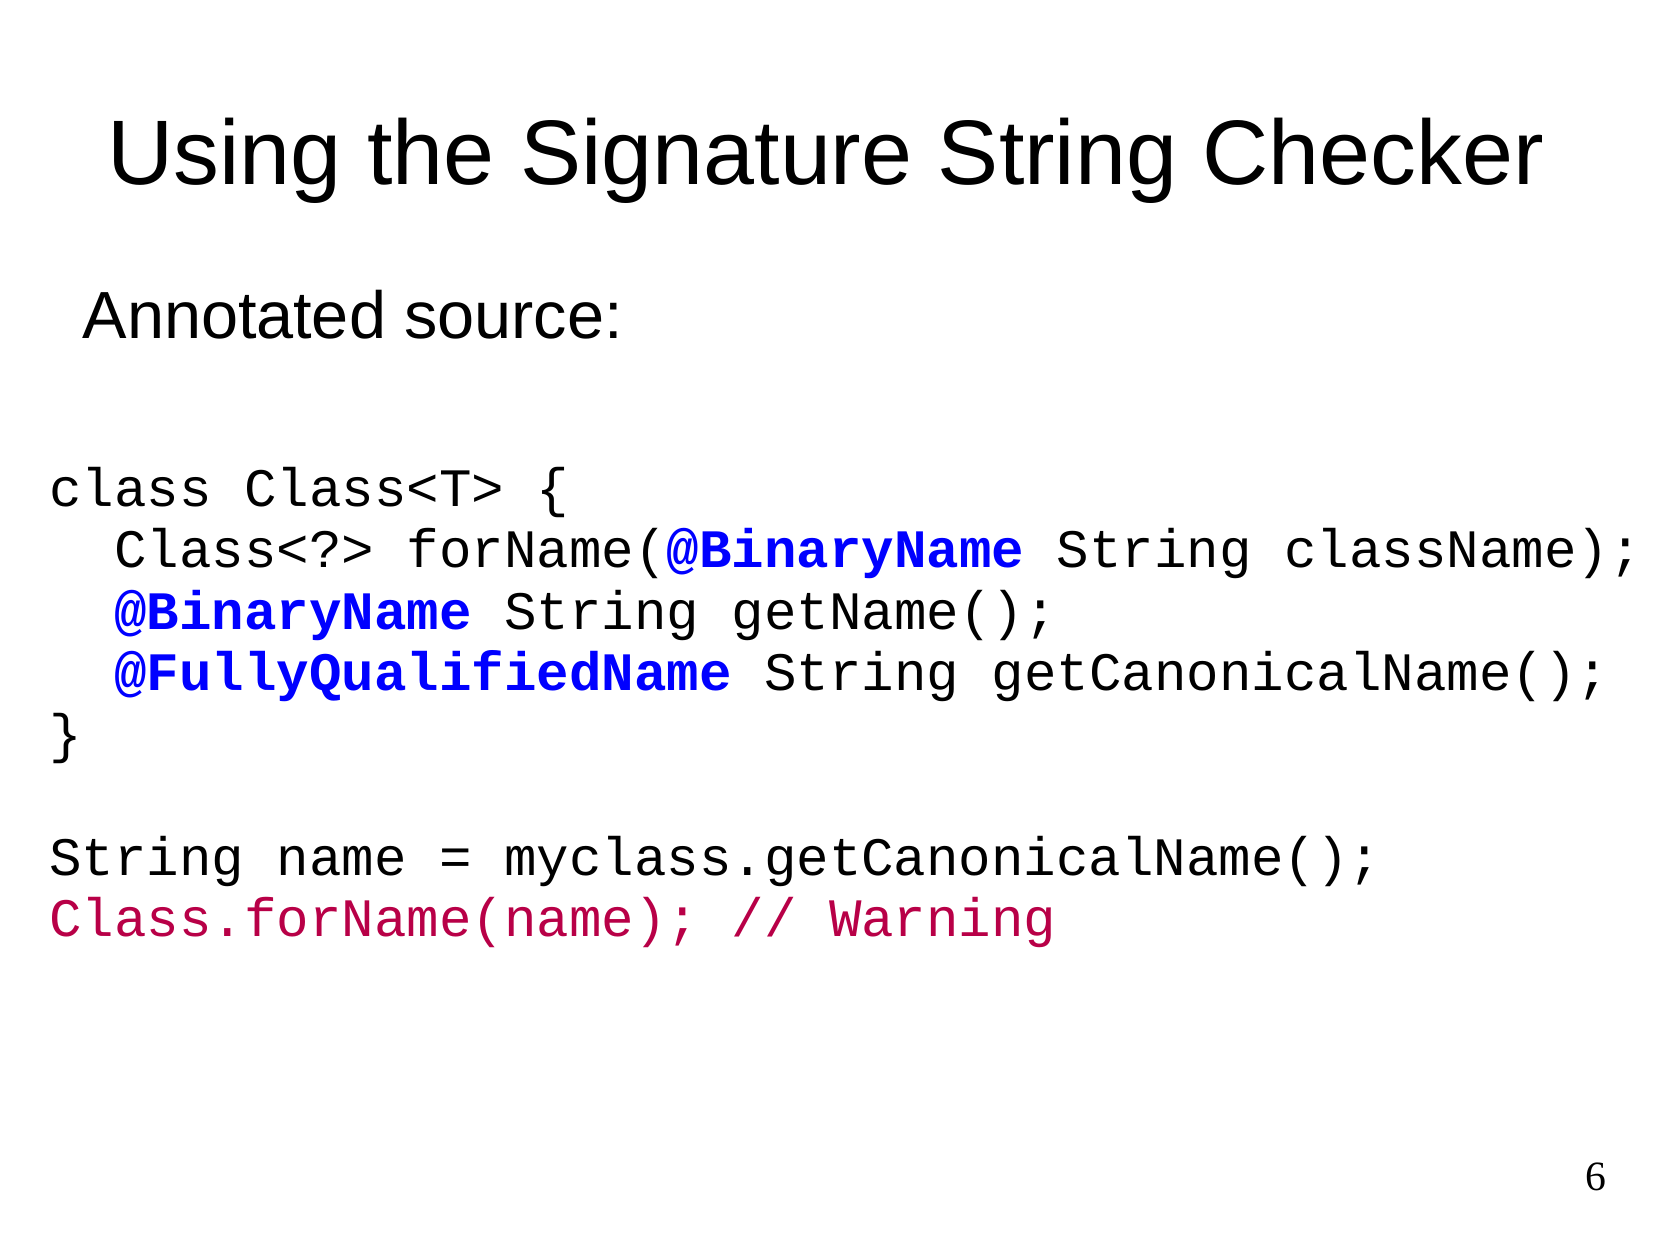

# Using the Signature String Checker
Annotated source:
class Class<T> {
 Class<?> forName(@BinaryName String className);
 @BinaryName String getName();
 @FullyQualifiedName String getCanonicalName();
}
String name = myclass.getCanonicalName();
Class.forName(name); // Warning
6